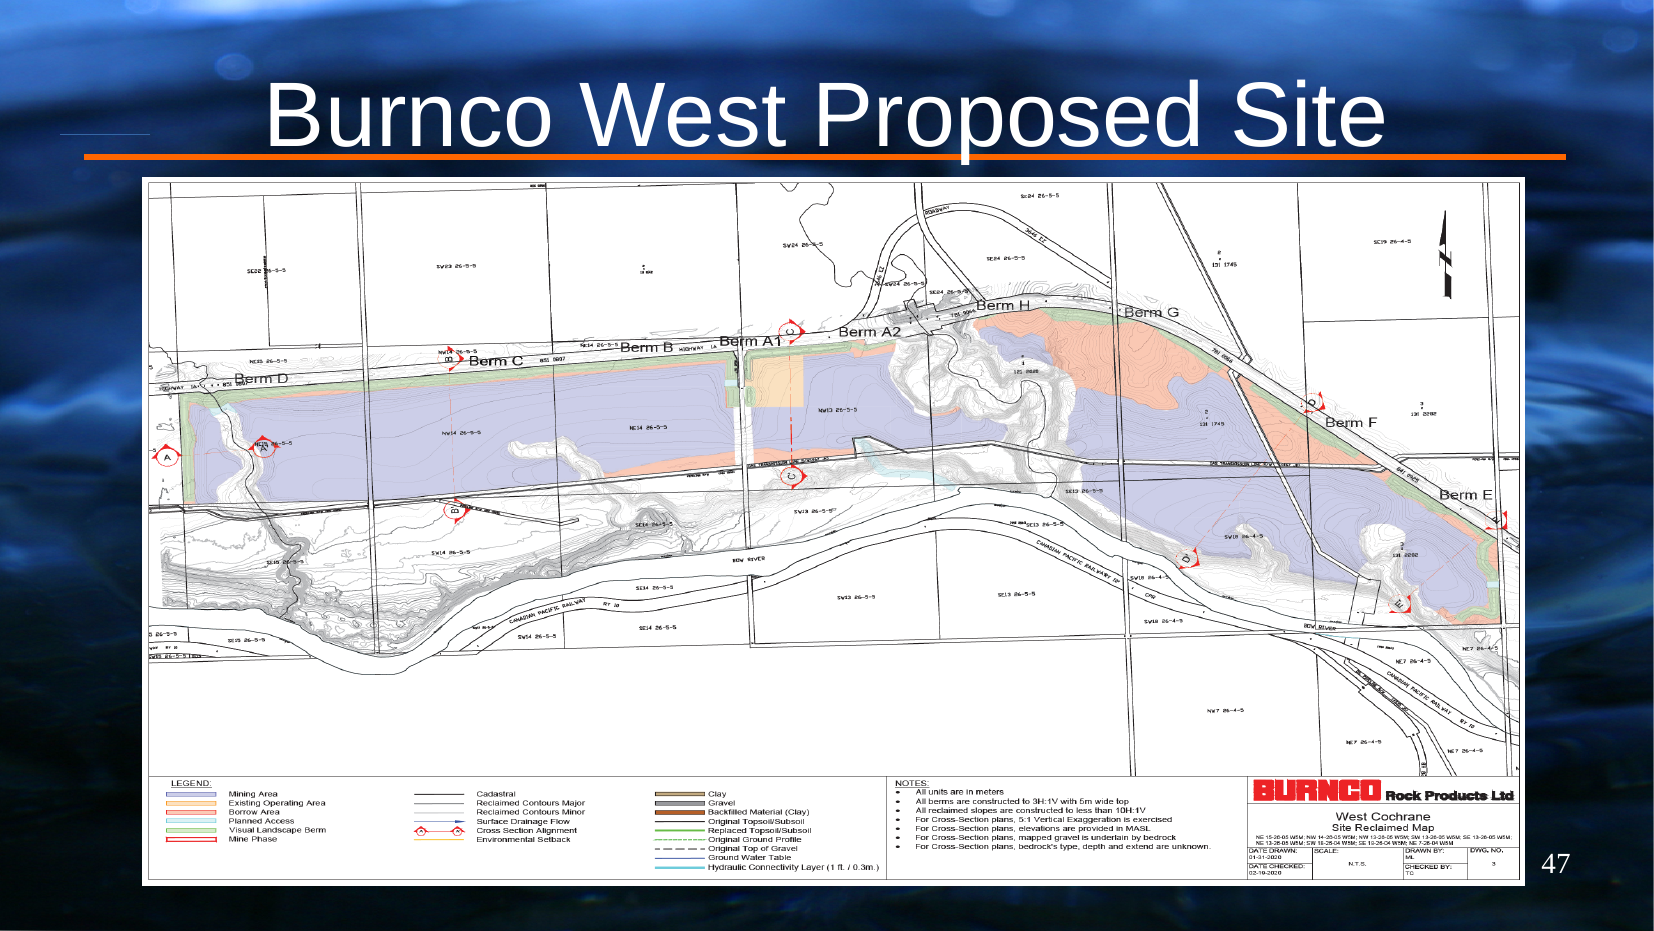

# Burnco West Proposed Site
Aggregate Mines are MINES!
47